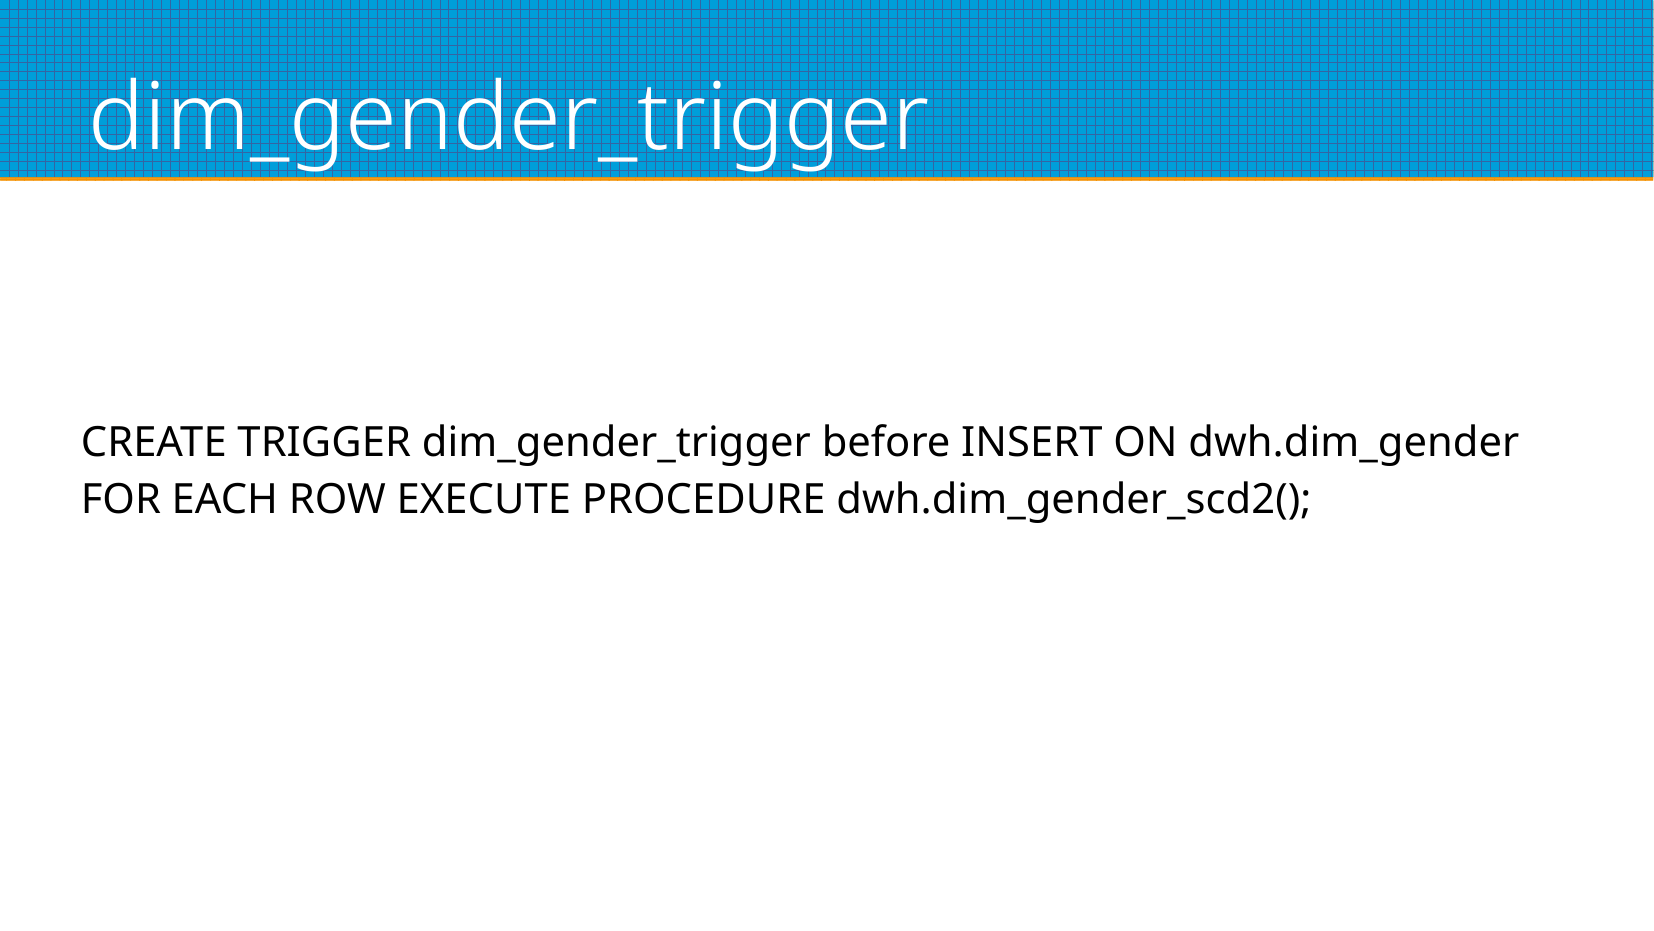

# dim_gender_trigger
CREATE TRIGGER dim_gender_trigger before INSERT ON dwh.dim_gender
FOR EACH ROW EXECUTE PROCEDURE dwh.dim_gender_scd2();